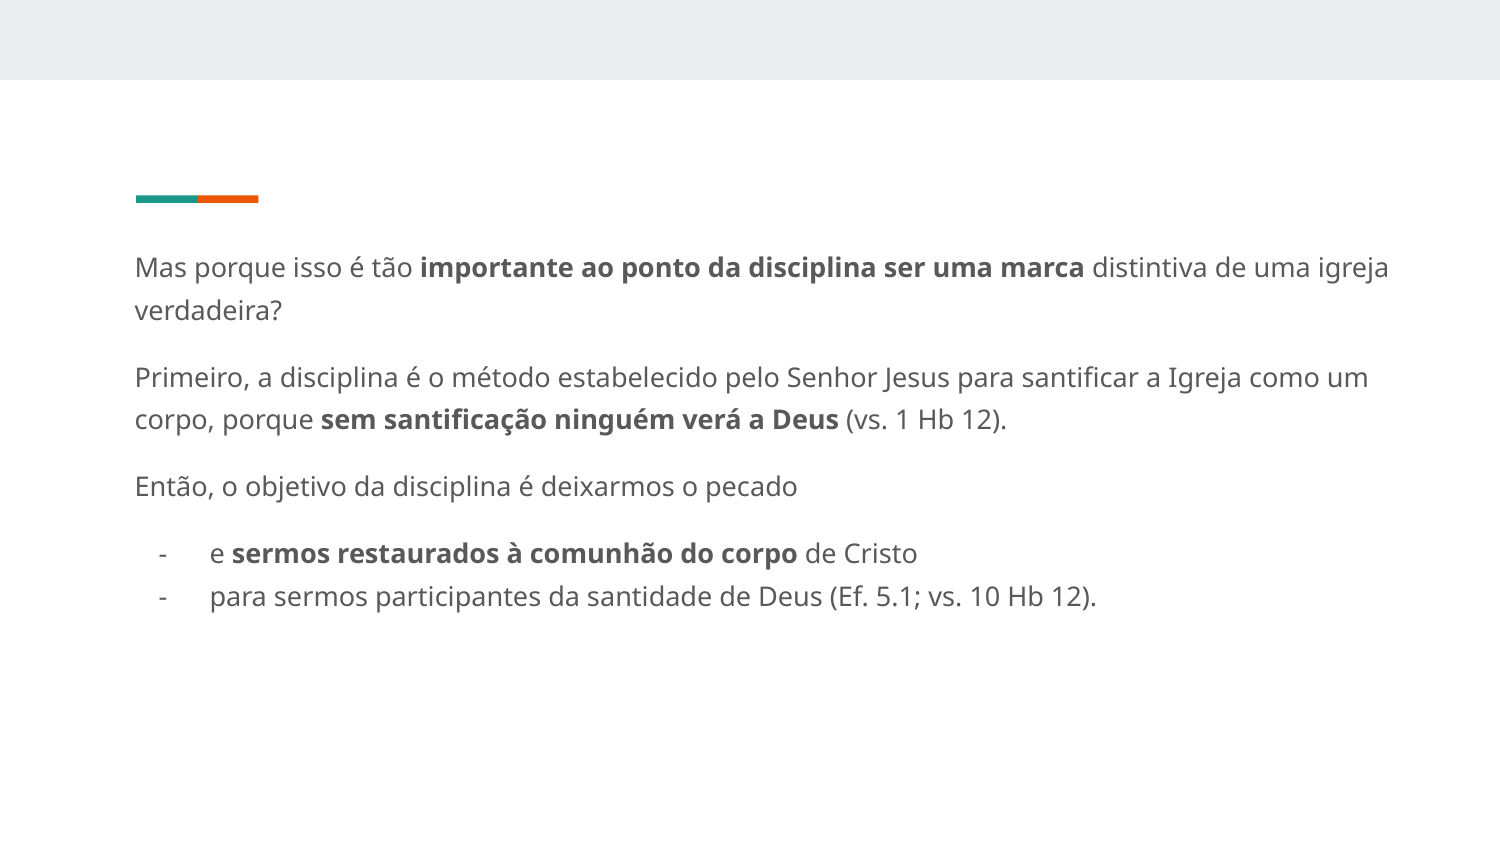

#
Mas porque isso é tão importante ao ponto da disciplina ser uma marca distintiva de uma igreja verdadeira?
Primeiro, a disciplina é o método estabelecido pelo Senhor Jesus para santificar a Igreja como um corpo, porque sem santificação ninguém verá a Deus (vs. 1 Hb 12).
Então, o objetivo da disciplina é deixarmos o pecado
e sermos restaurados à comunhão do corpo de Cristo
para sermos participantes da santidade de Deus (Ef. 5.1; vs. 10 Hb 12).